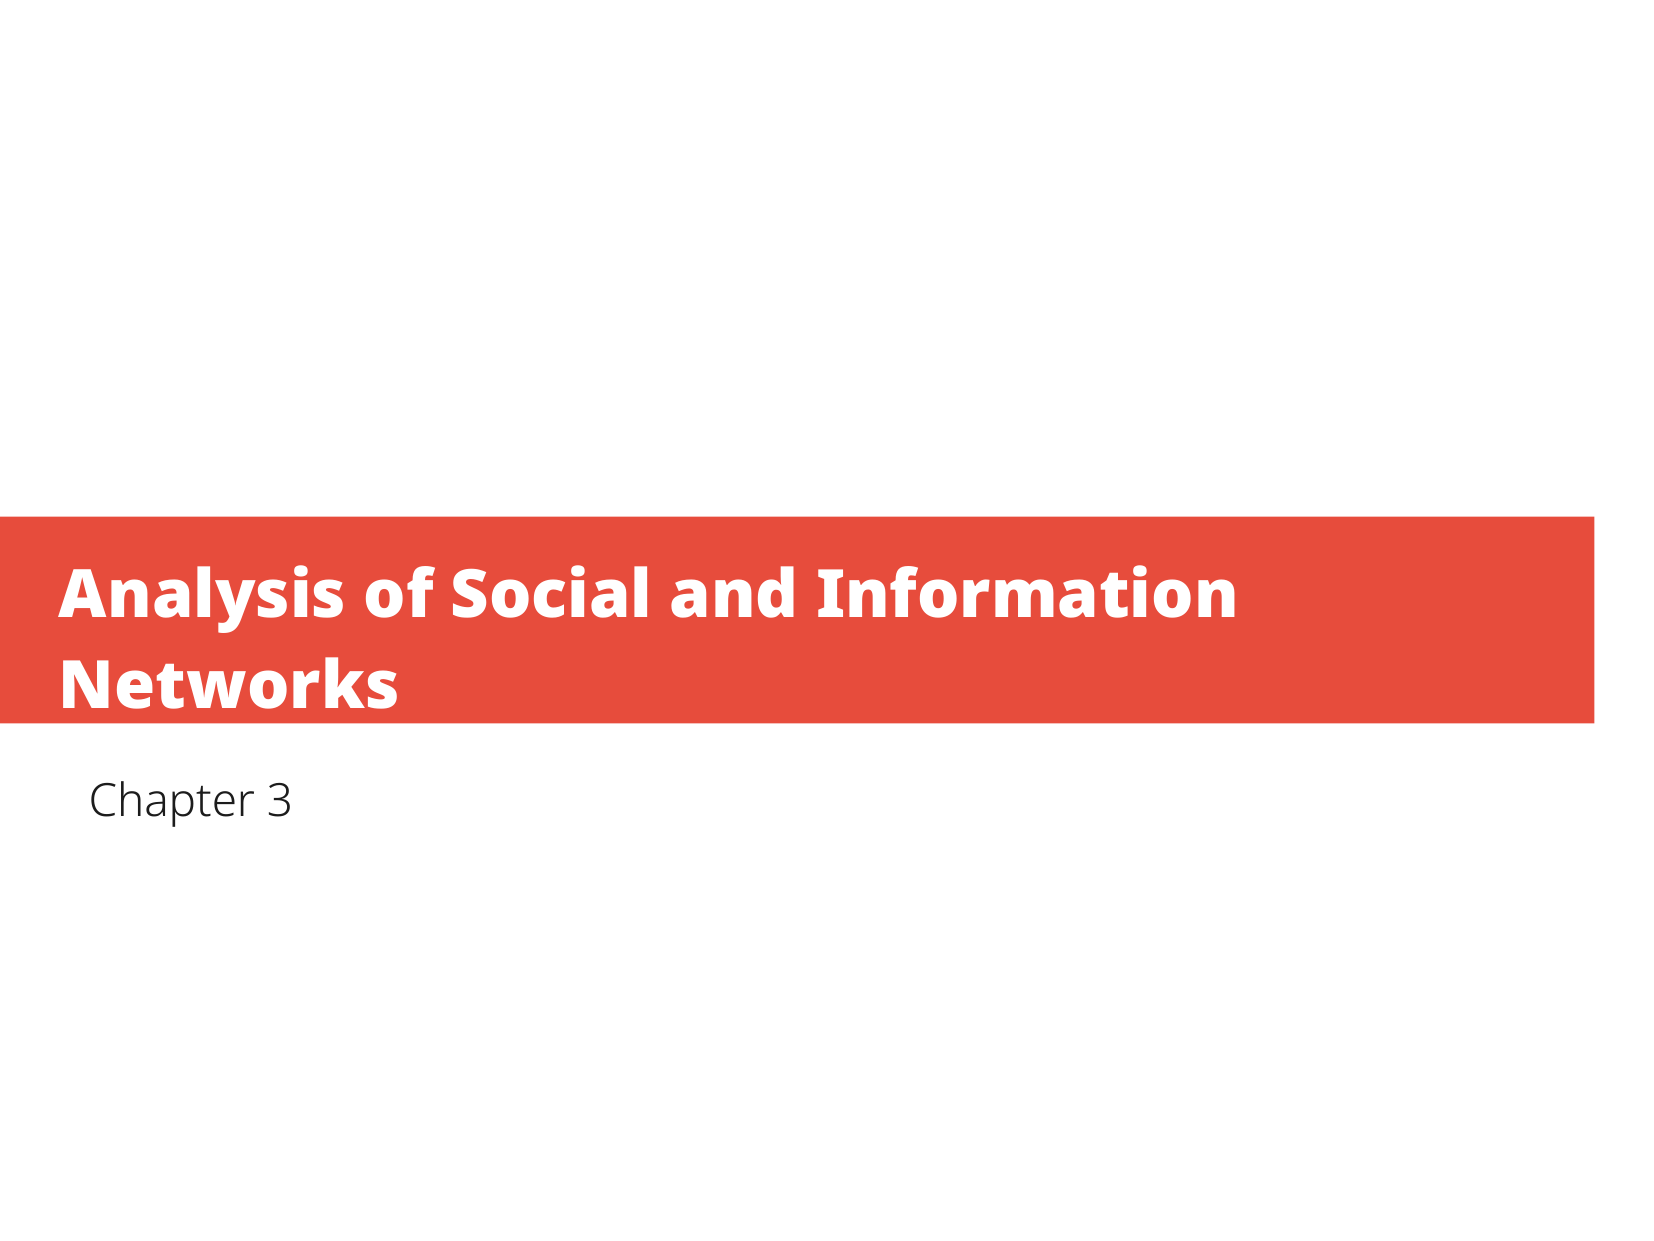

# Analysis of Social and Information Networks
Chapter 3